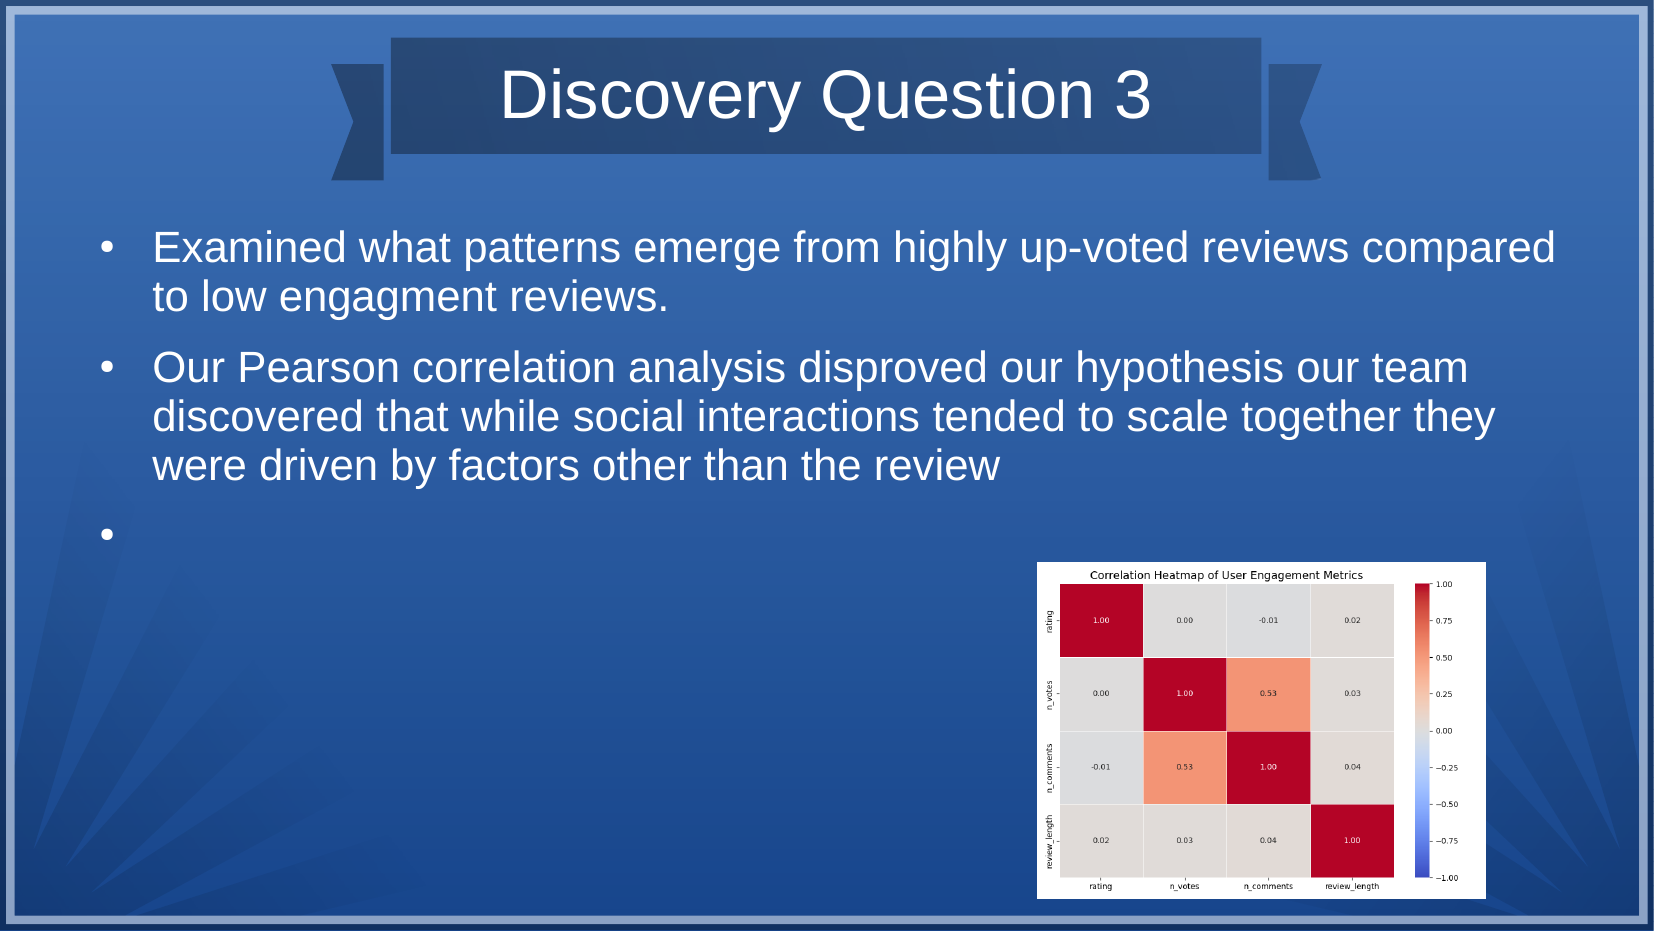

# Discovery Question 3
Examined what patterns emerge from highly up-voted reviews compared to low engagment reviews.
Our Pearson correlation analysis disproved our hypothesis our team discovered that while social interactions tended to scale together they were driven by factors other than the review